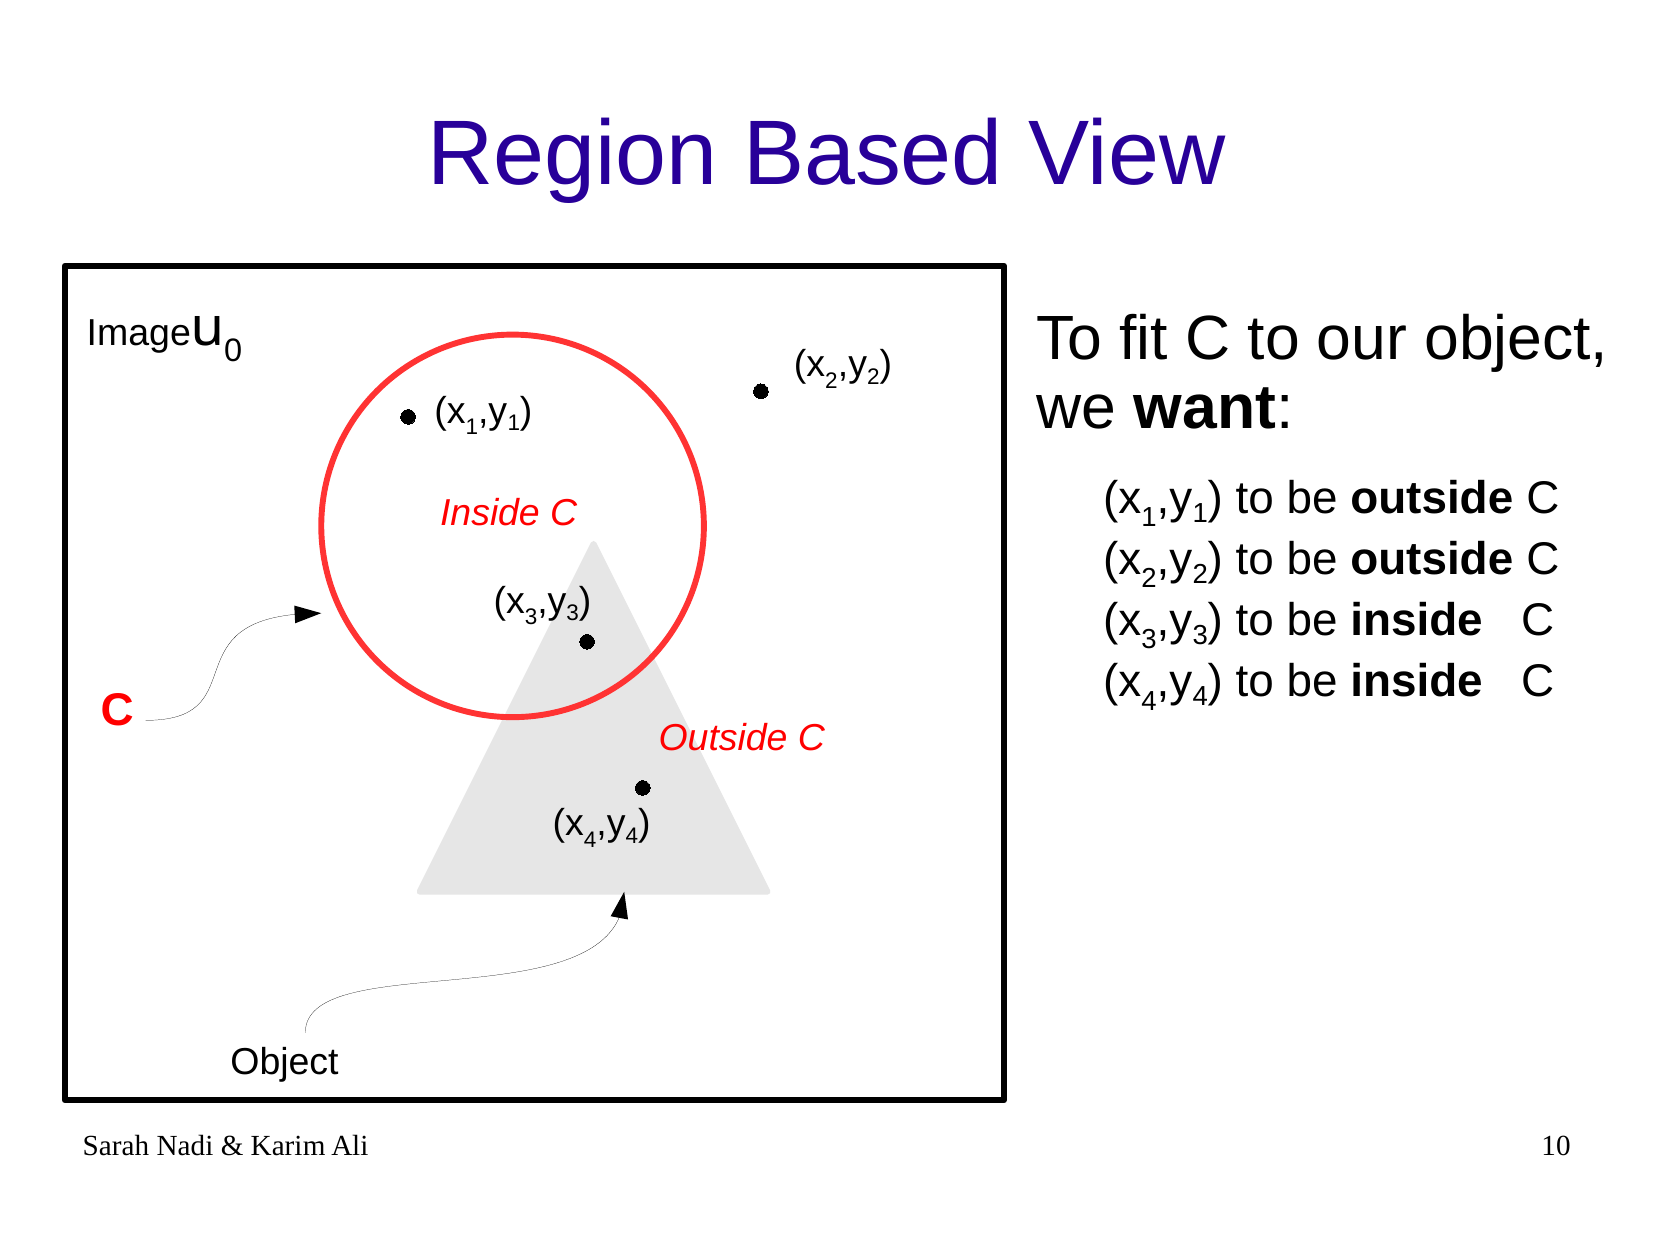

# Region Based View
Imageu0
To fit C to our object,
we want:
(x2,y2)
(x1,y1)
Inside C
(x3,y3)
Outside C
(x4,y4)
(x1,y1) to be outside C
(x2,y2) to be outside C
(x3,y3) to be inside C
(x4,y4) to be inside C
C
Object
Sarah Nadi & Karim Ali
10